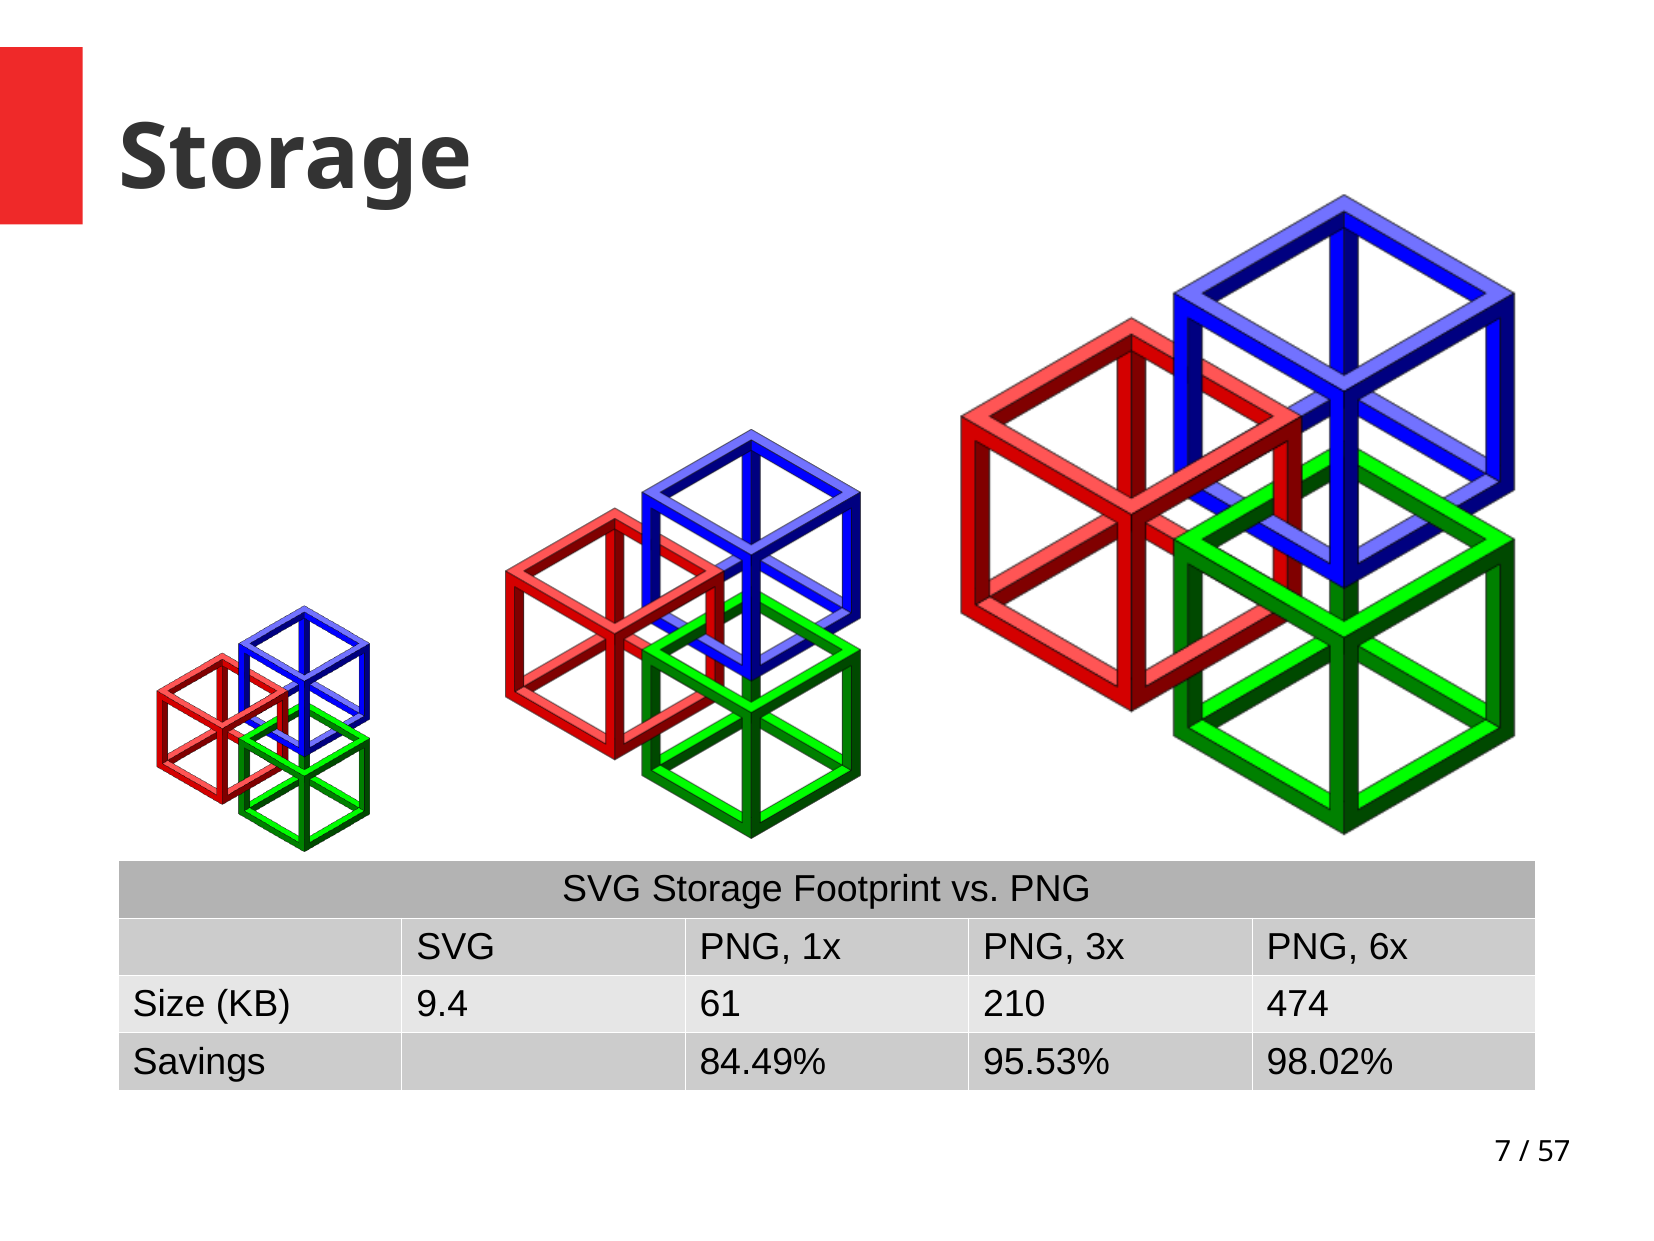

# Storage
| SVG Storage Footprint vs. PNG | | | | |
| --- | --- | --- | --- | --- |
| | SVG | PNG, 1x | PNG, 3x | PNG, 6x |
| Size (KB) | 9.4 | 61 | 210 | 474 |
| Savings | | 84.49% | 95.53% | 98.02% |
7